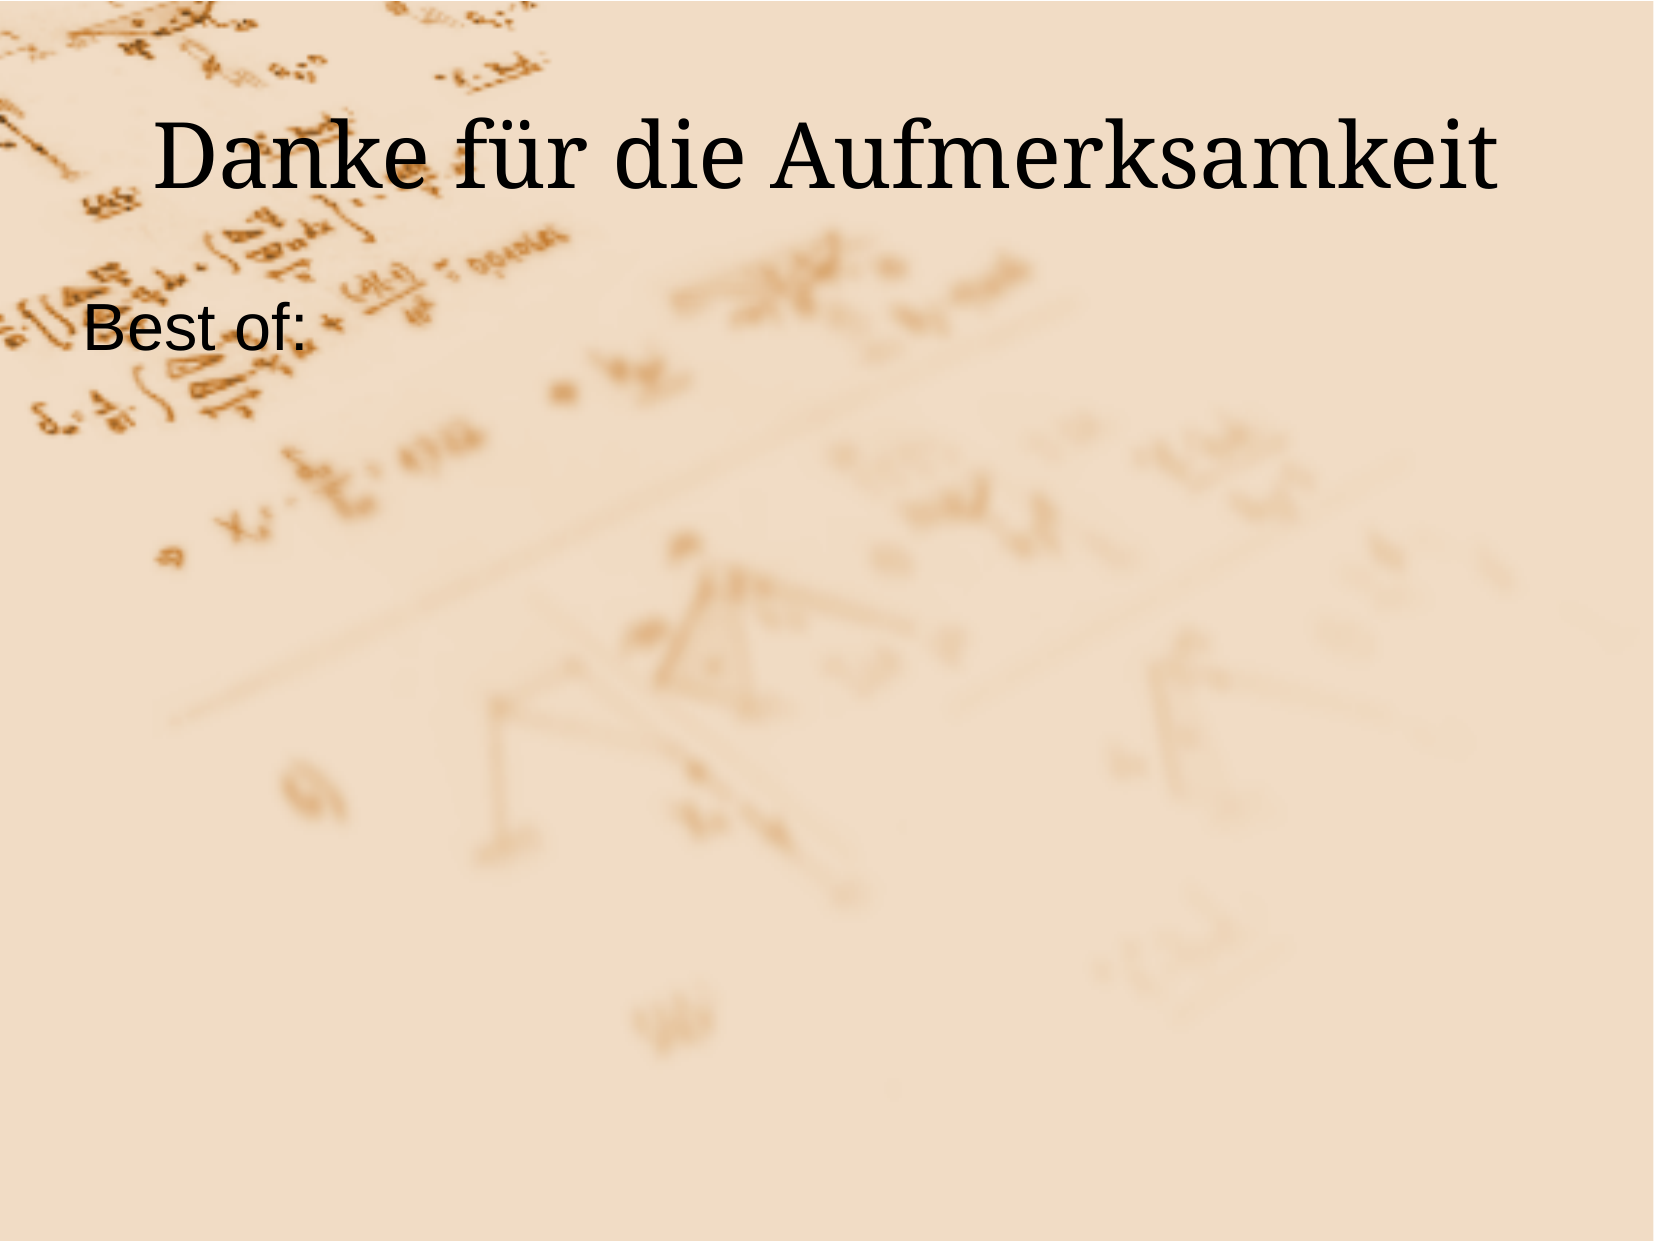

# Danke für die Aufmerksamkeit
Best of: